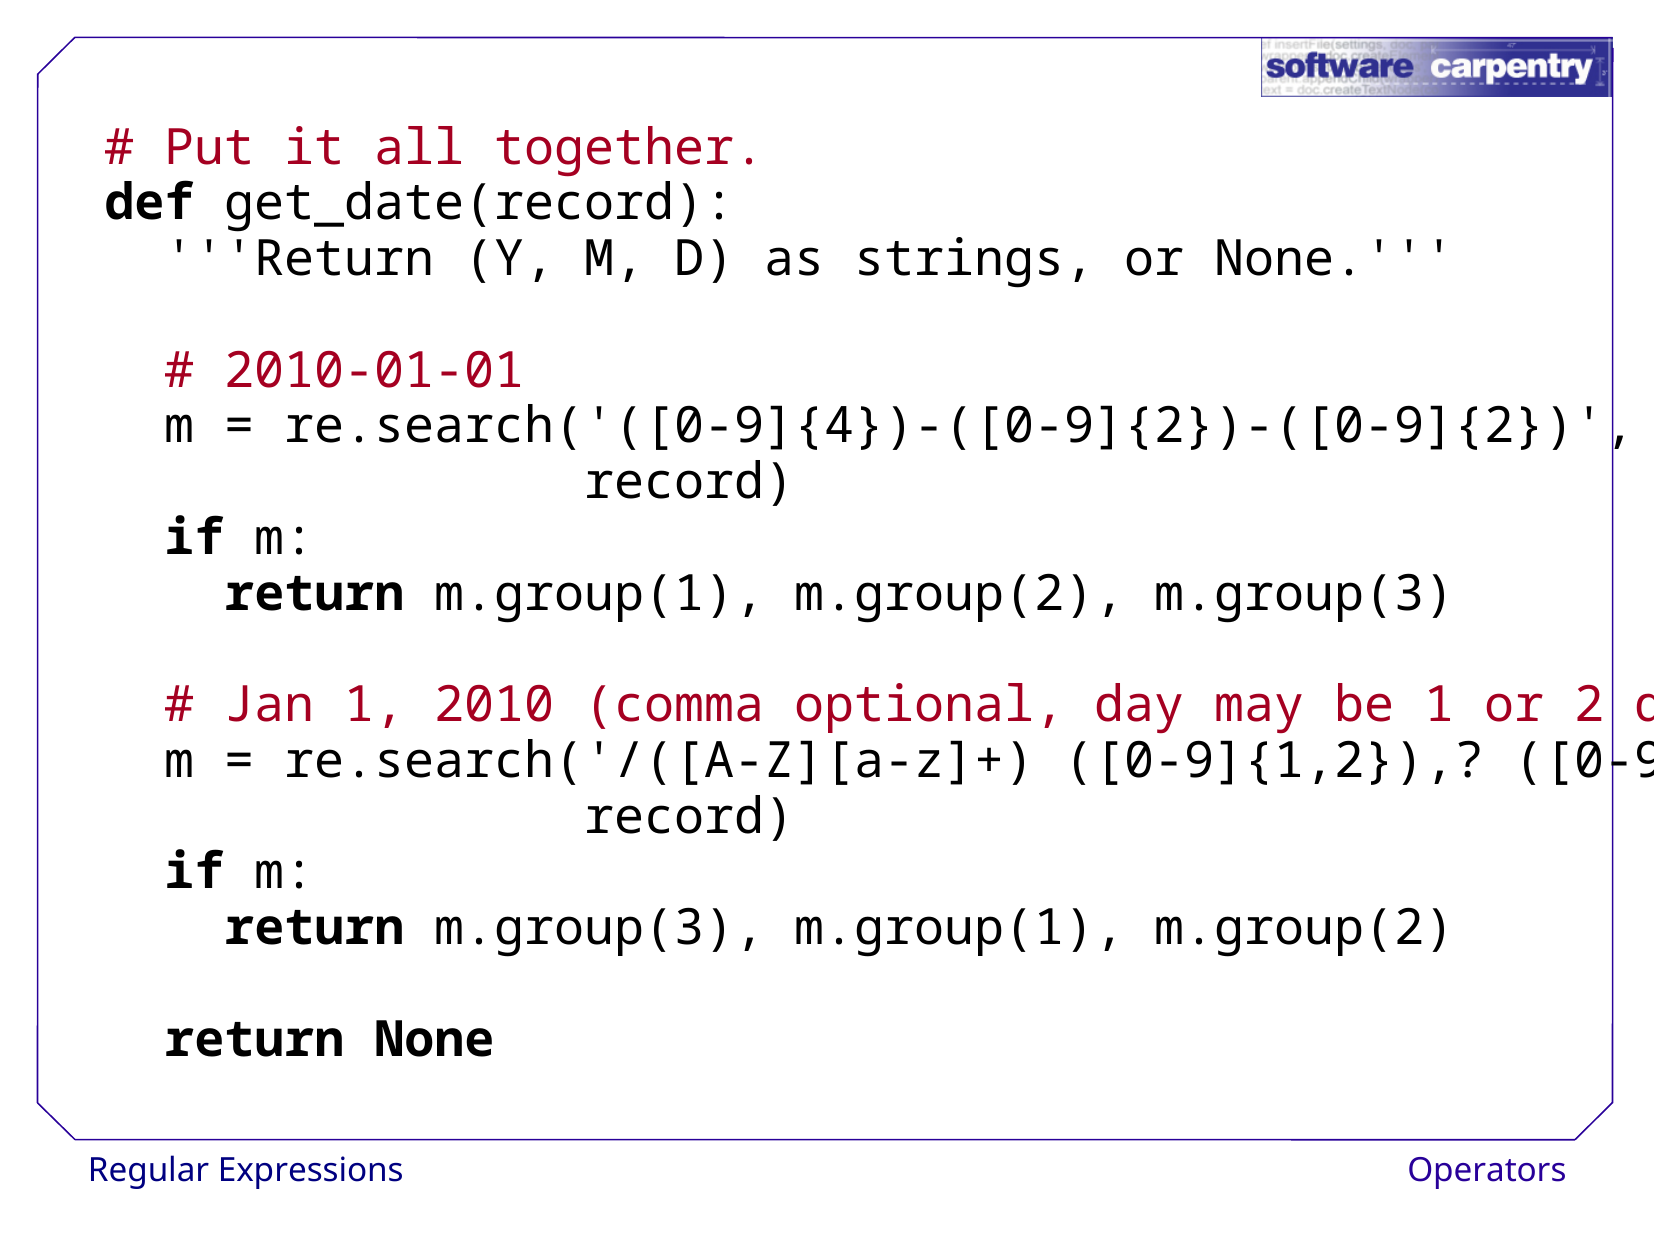

# Put it all together.
def get_date(record):
 '''Return (Y, M, D) as strings, or None.'''
 # 2010-01-01
 m = re.search('([0-9]{4})-([0-9]{2})-([0-9]{2})',
 record)
 if m:
 return m.group(1), m.group(2), m.group(3)
 # Jan 1, 2010 (comma optional, day may be 1 or 2 digits)
 m = re.search('/([A-Z][a-z]+) ([0-9]{1,2}),? ([0-9]{4})/',
 record)
 if m:
 return m.group(3), m.group(1), m.group(2)
 return None